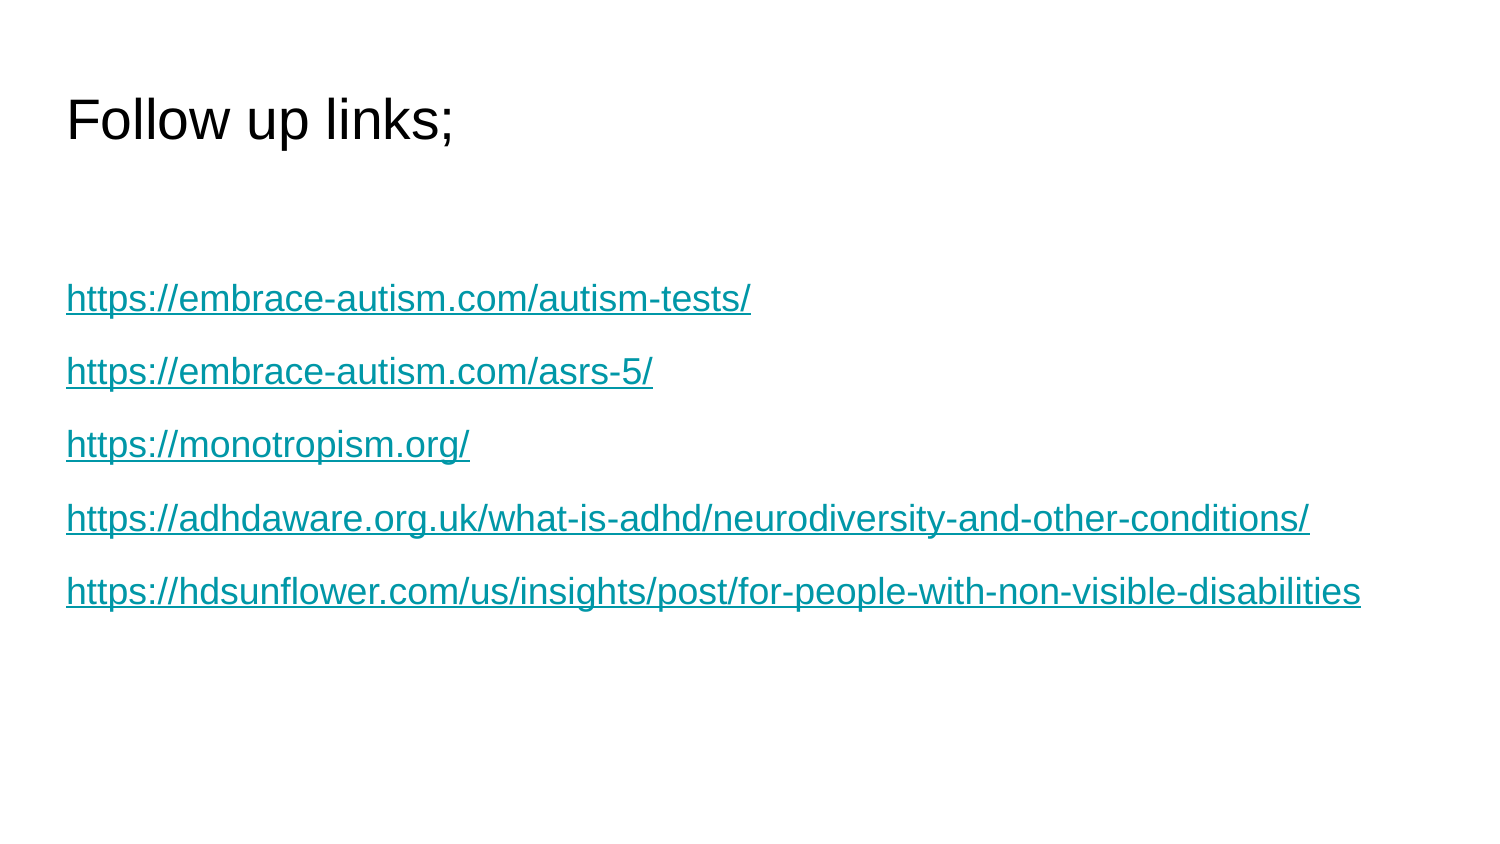

# Follow up links;
https://embrace-autism.com/autism-tests/
https://embrace-autism.com/asrs-5/
https://monotropism.org/
https://adhdaware.org.uk/what-is-adhd/neurodiversity-and-other-conditions/
https://hdsunflower.com/us/insights/post/for-people-with-non-visible-disabilities